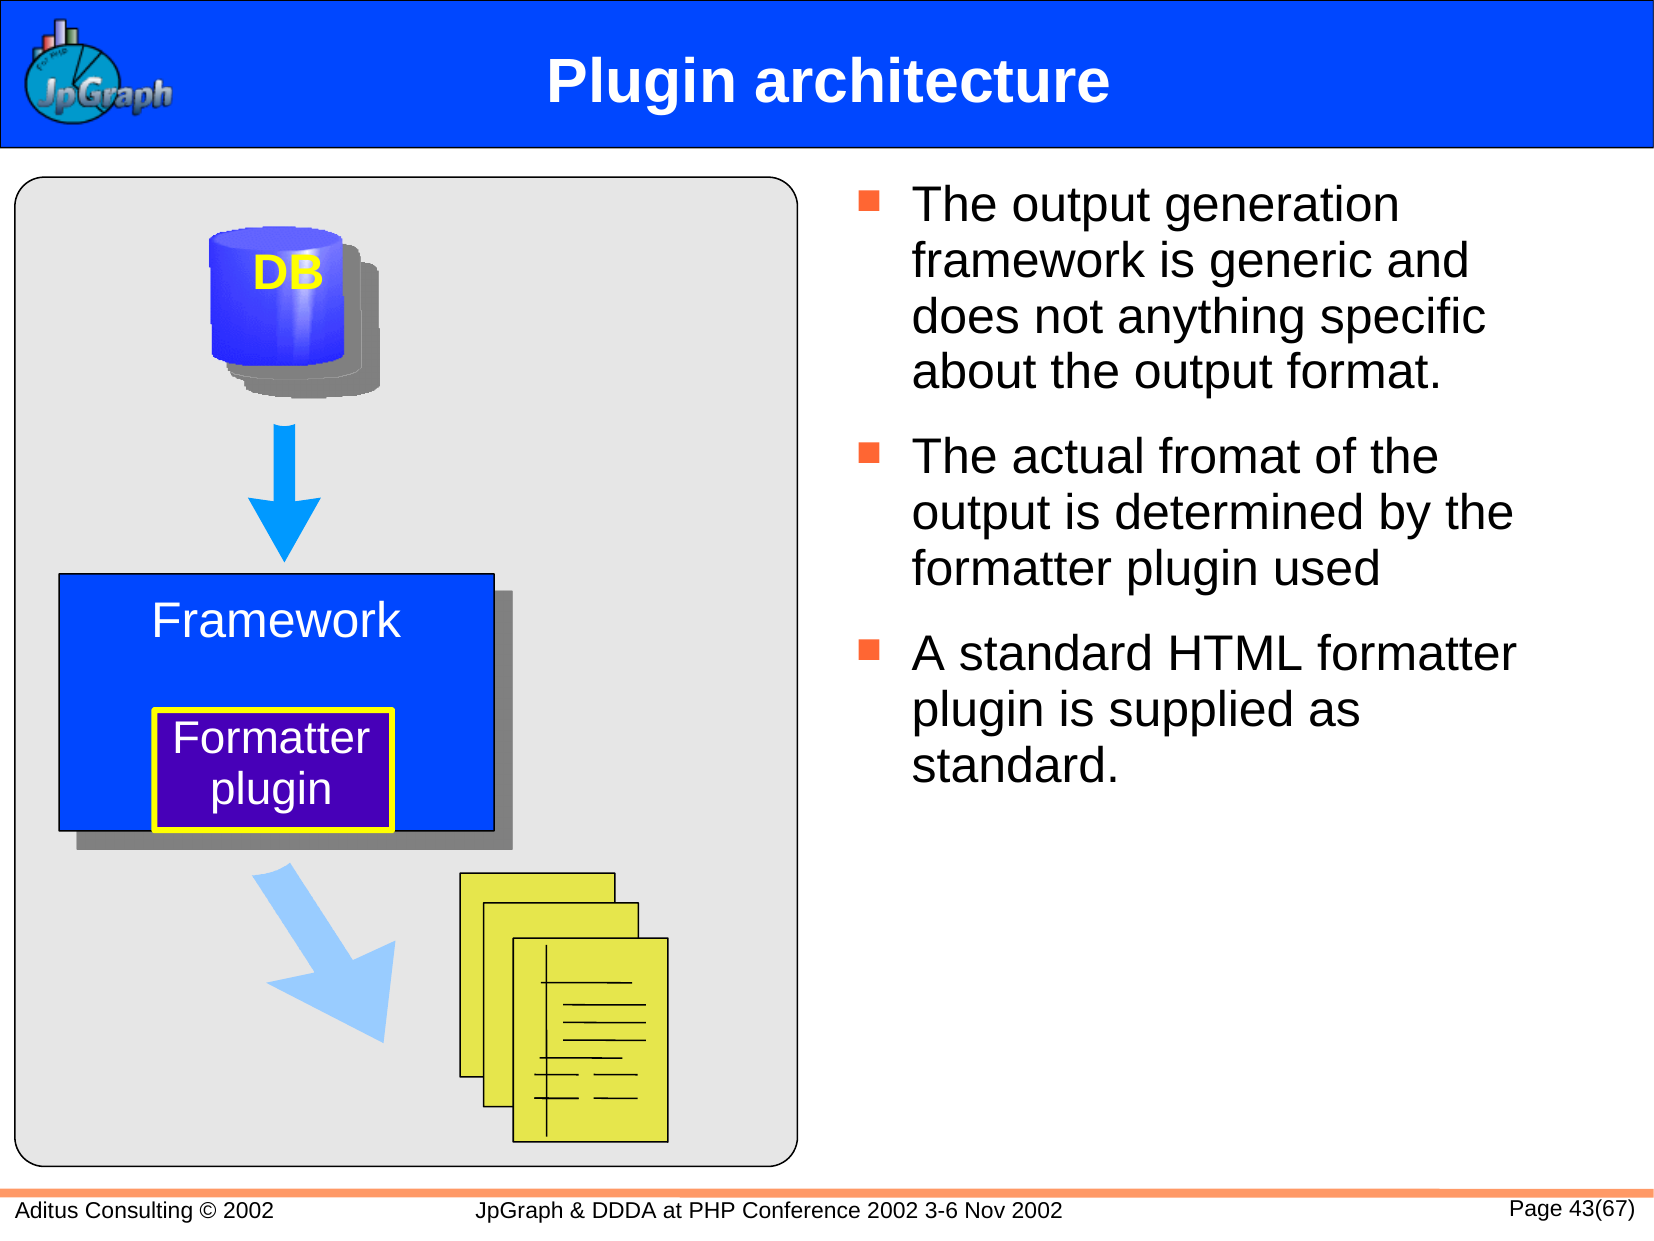

# Plugin architecture
The output generation framework is generic and does not anything specific about the output format.
The actual fromat of the output is determined by the formatter plugin used
A standard HTML formatter plugin is supplied as standard.
DB
Framework
Formatter plugin